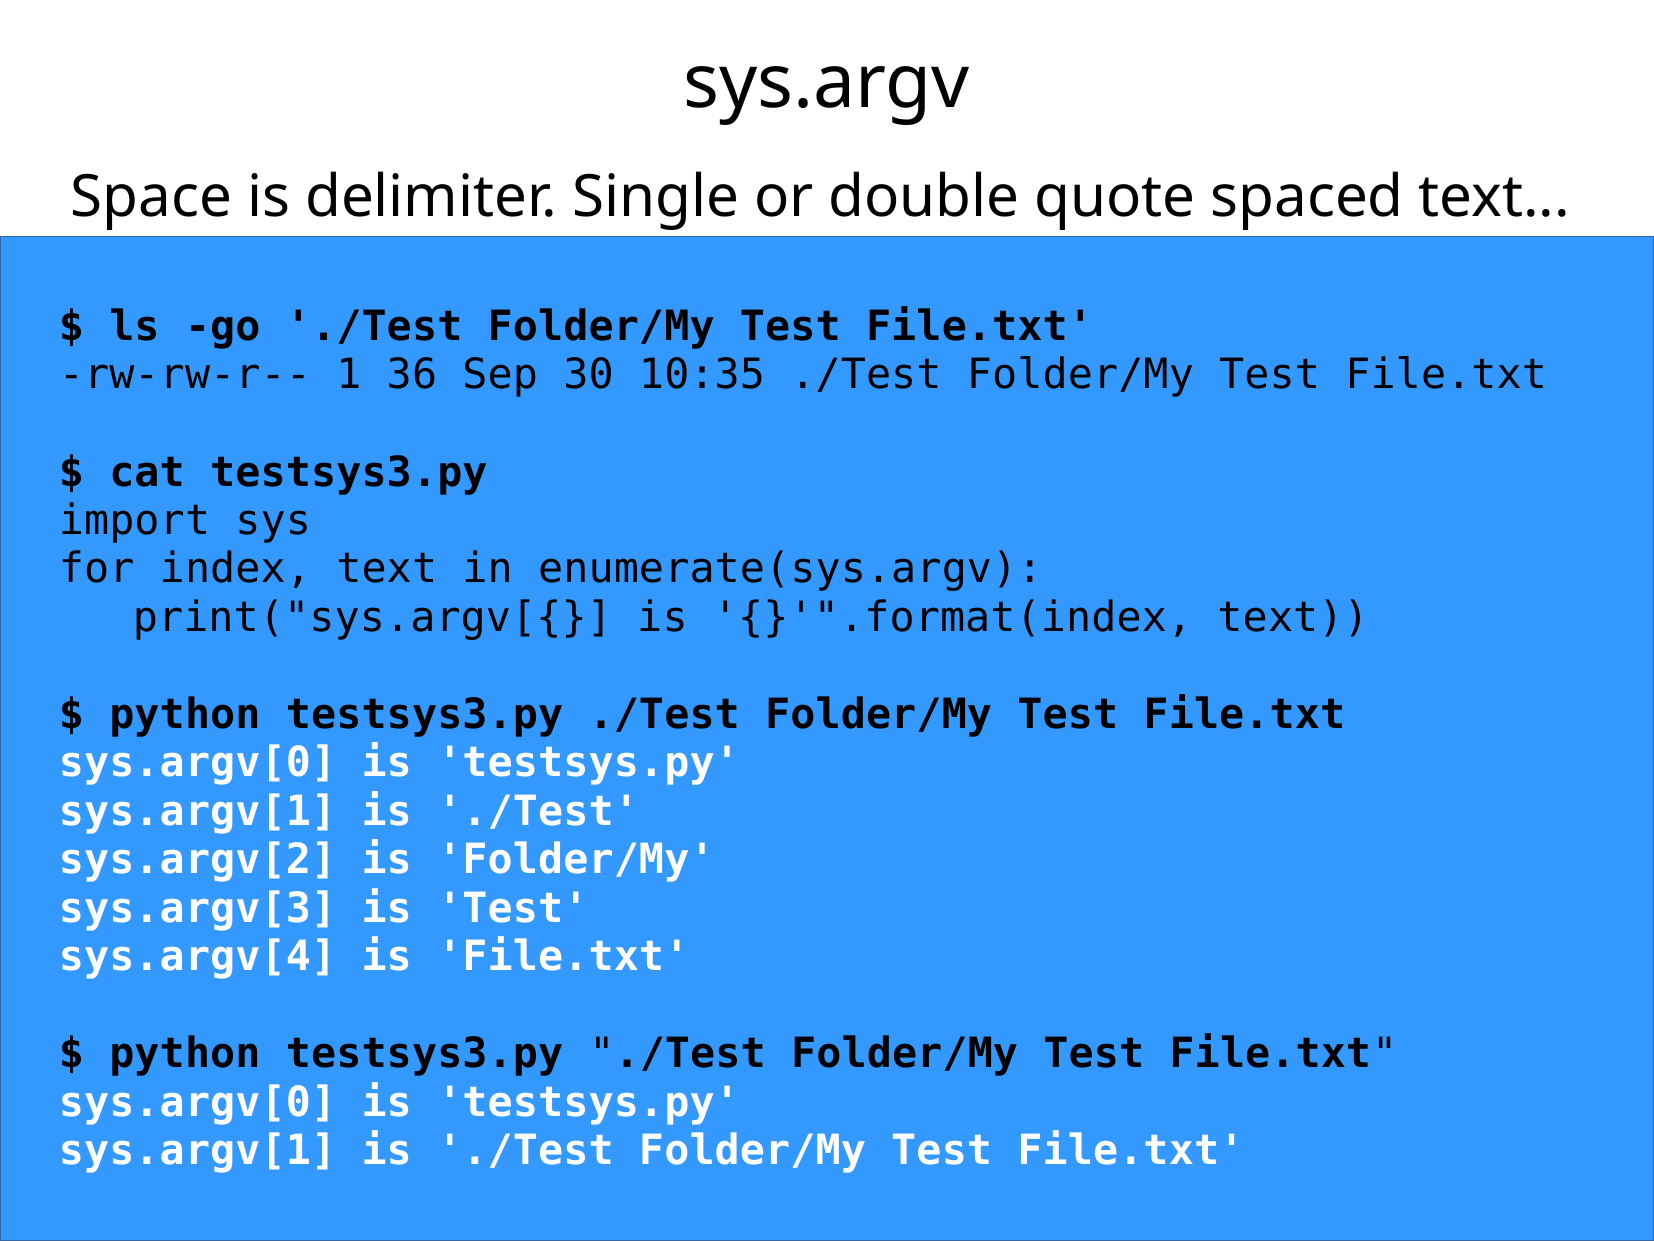

# sys.argv
Space is delimiter. Single or double quote spaced text...
$ ls -go './Test Folder/My Test File.txt'
-rw-rw-r-- 1 36 Sep 30 10:35 ./Test Folder/My Test File.txt
$ cat testsys3.py
import sys
for index, text in enumerate(sys.argv):
	print("sys.argv[{}] is '{}'".format(index, text))
$ python testsys3.py ./Test Folder/My Test File.txt
sys.argv[0] is 'testsys.py'
sys.argv[1] is './Test'
sys.argv[2] is 'Folder/My'
sys.argv[3] is 'Test'
sys.argv[4] is 'File.txt'
$ python testsys3.py "./Test Folder/My Test File.txt"
sys.argv[0] is 'testsys.py'
sys.argv[1] is './Test Folder/My Test File.txt'